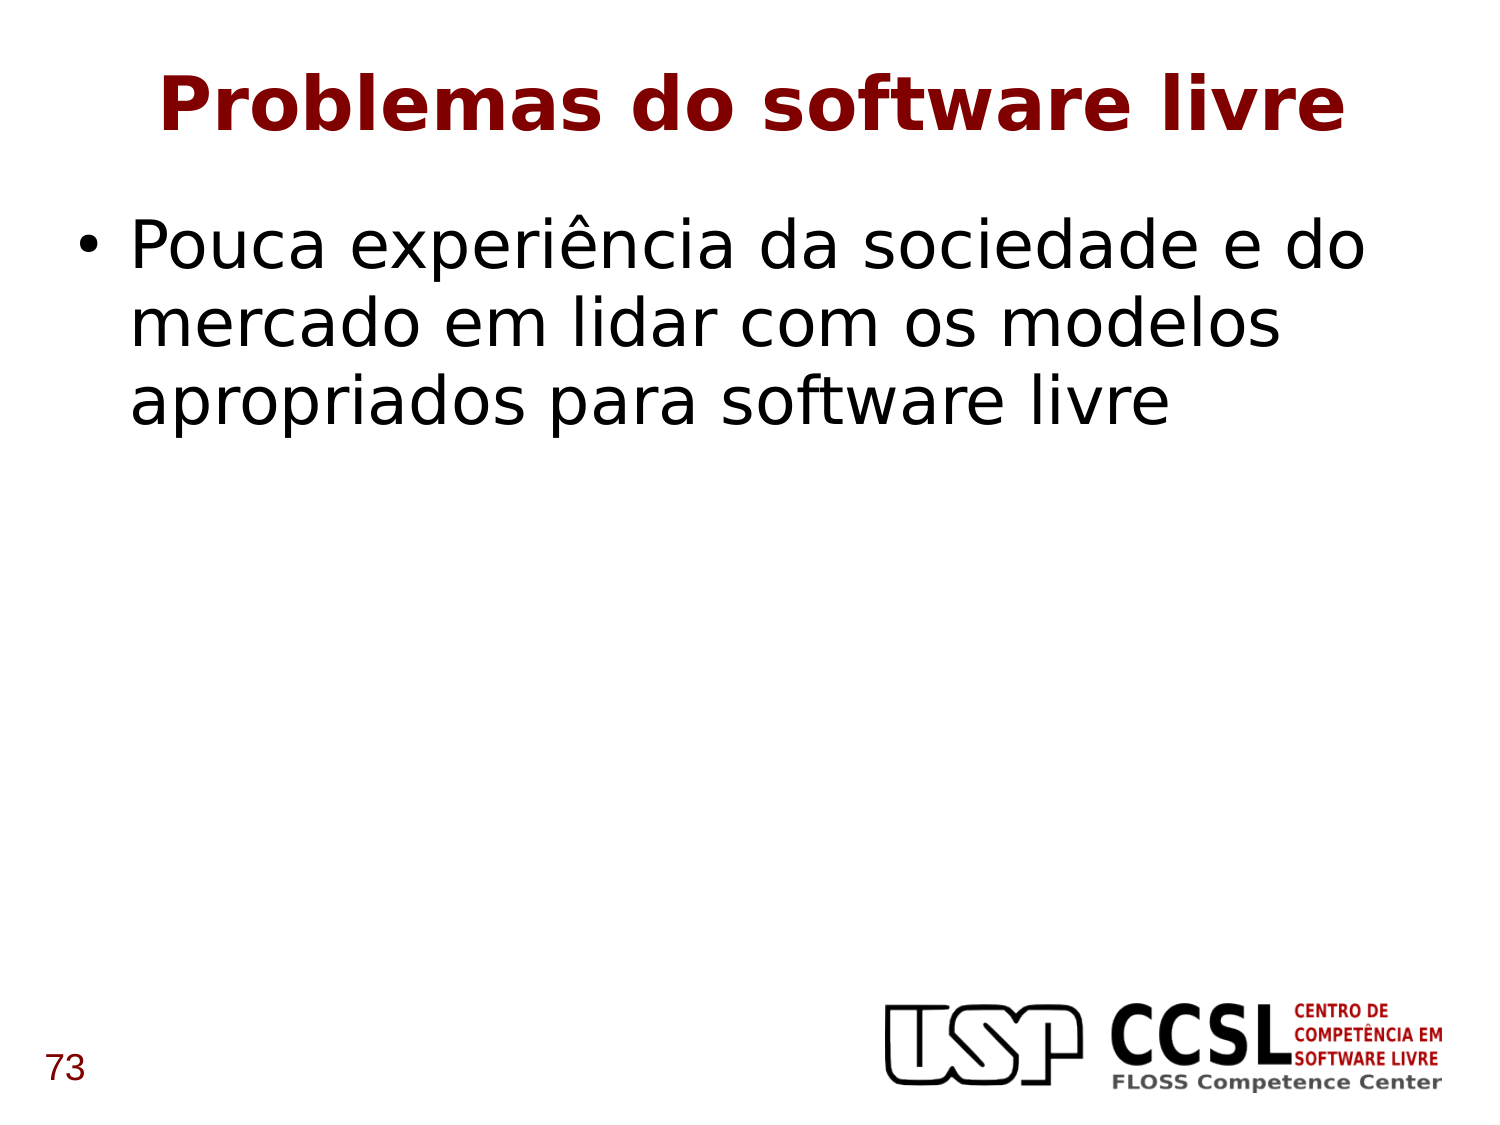

# Problemas do software livre
Pouca experiência da sociedade e do mercado em lidar com os modelos apropriados para software livre